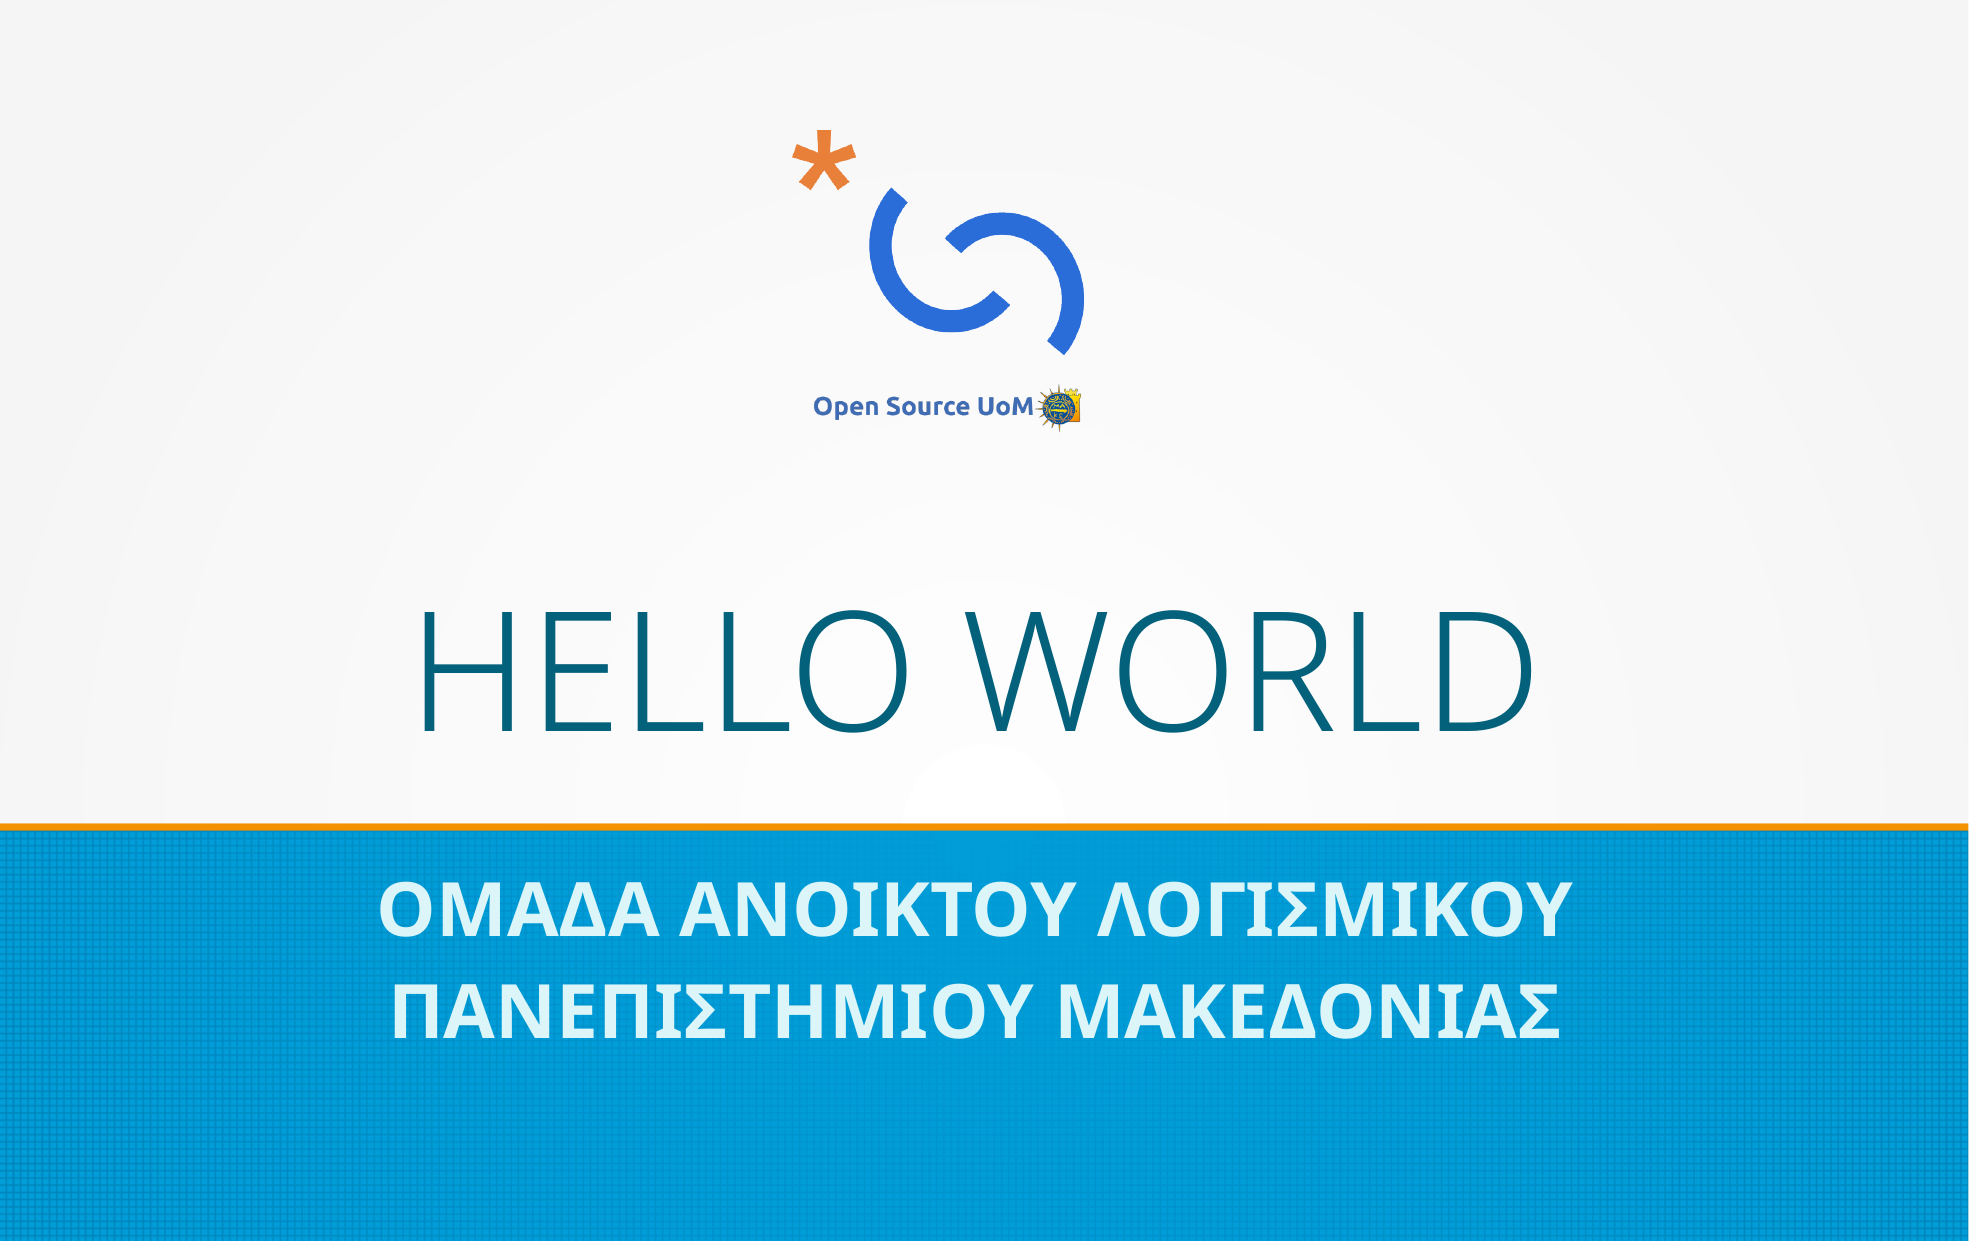

# HELLO WORLD
ΟΜΑΔΑ ΑΝΟΙΚΤΟΥ ΛΟΓΙΣΜΙΚΟΥ
ΠΑΝΕΠΙΣΤΗΜΙΟΥ ΜΑΚΕΔΟΝΙΑΣ